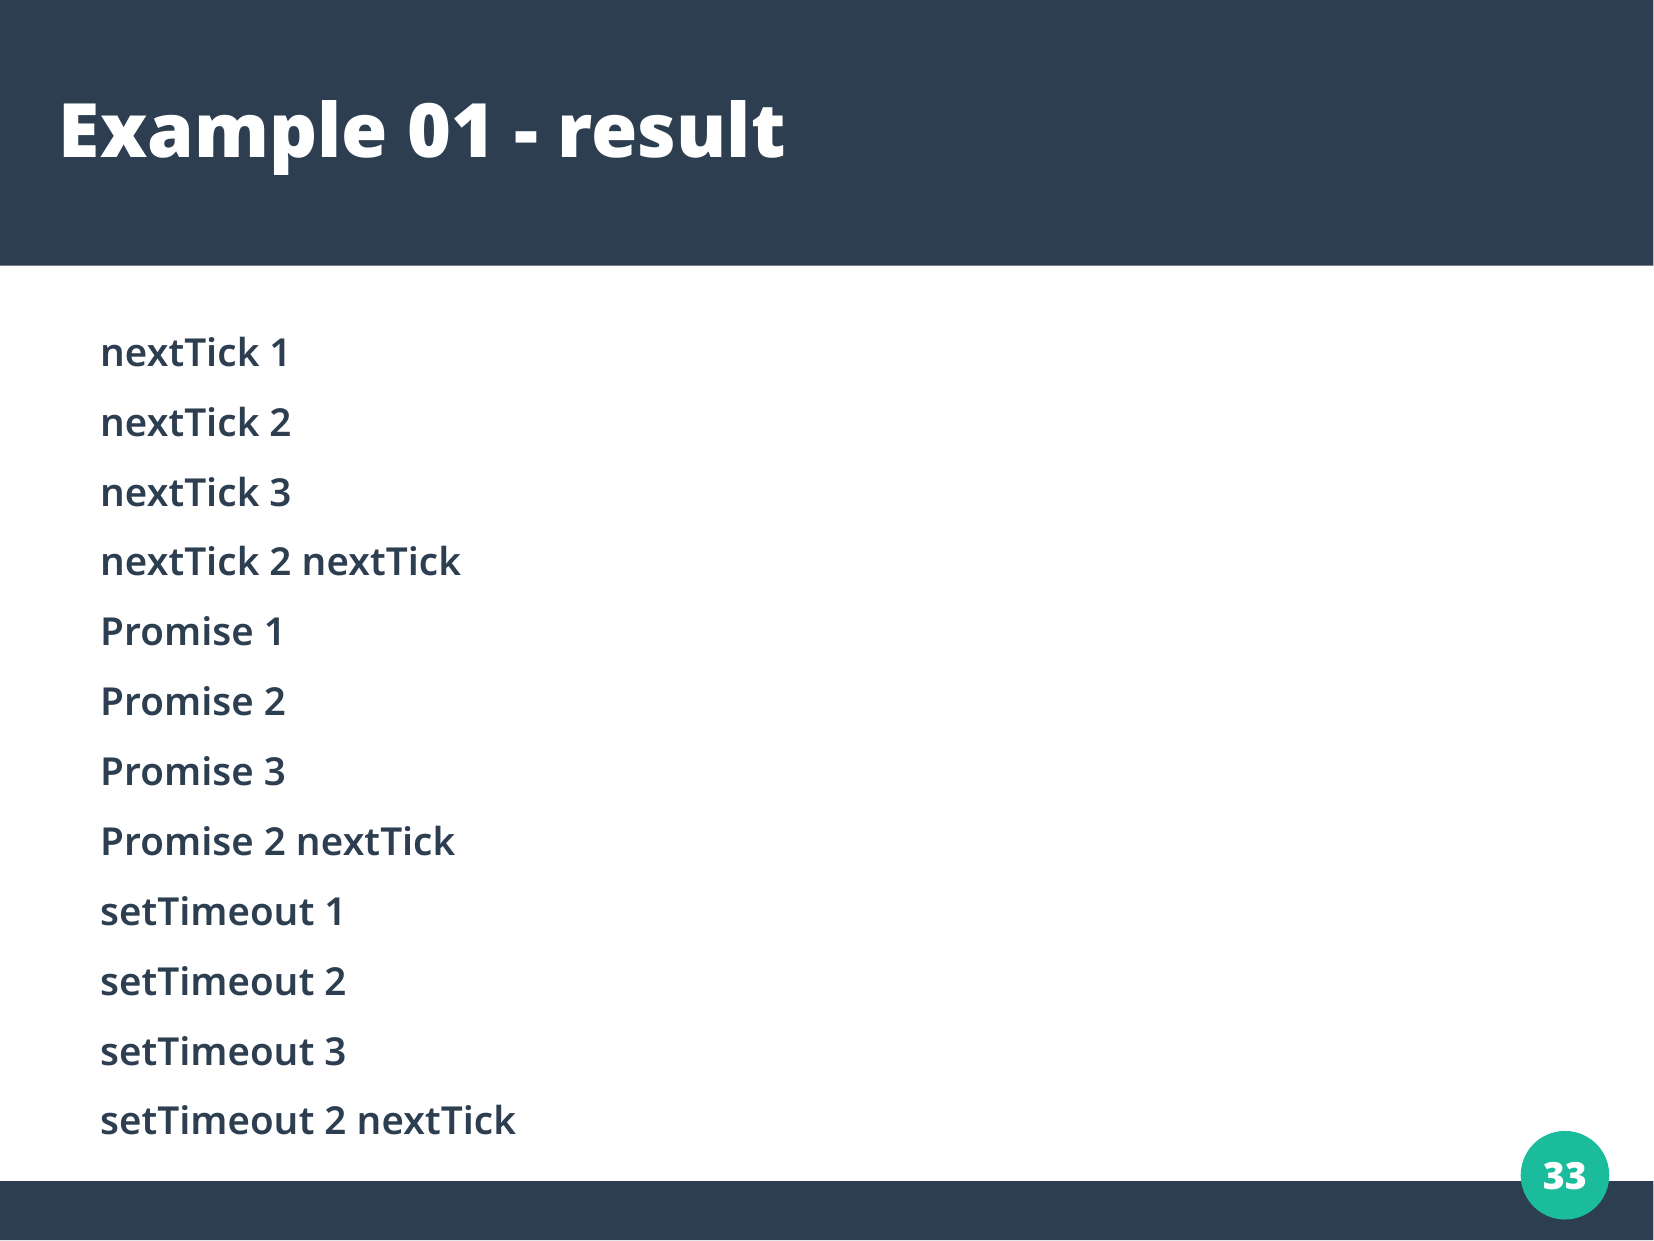

# Example 01 - result
nextTick 1
nextTick 2
nextTick 3
nextTick 2 nextTick
Promise 1
Promise 2
Promise 3
Promise 2 nextTick
setTimeout 1
setTimeout 2
setTimeout 3
setTimeout 2 nextTick
33